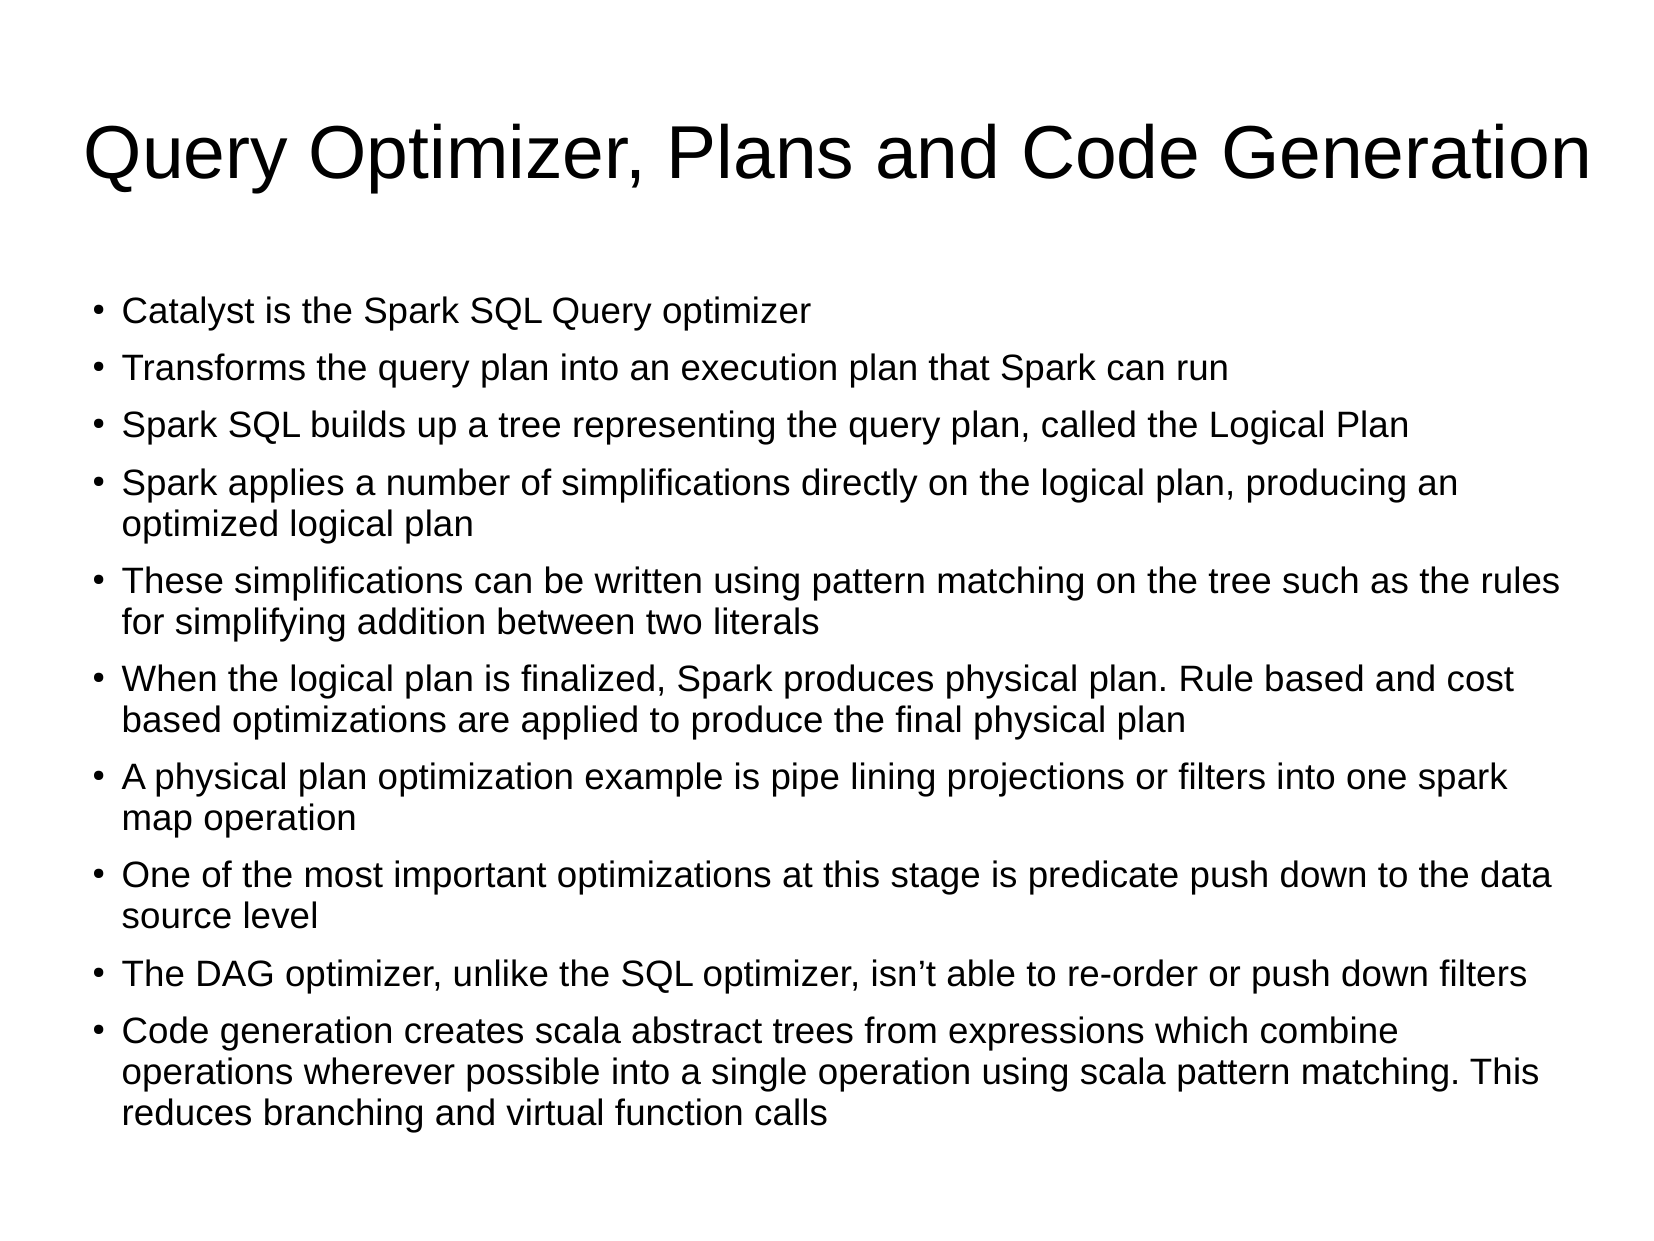

# Query Optimizer, Plans and Code Generation
Catalyst is the Spark SQL Query optimizer
Transforms the query plan into an execution plan that Spark can run
Spark SQL builds up a tree representing the query plan, called the Logical Plan
Spark applies a number of simplifications directly on the logical plan, producing an optimized logical plan
These simplifications can be written using pattern matching on the tree such as the rules for simplifying addition between two literals
When the logical plan is finalized, Spark produces physical plan. Rule based and cost based optimizations are applied to produce the final physical plan
A physical plan optimization example is pipe lining projections or filters into one spark map operation
One of the most important optimizations at this stage is predicate push down to the data source level
The DAG optimizer, unlike the SQL optimizer, isn’t able to re-order or push down filters
Code generation creates scala abstract trees from expressions which combine operations wherever possible into a single operation using scala pattern matching. This reduces branching and virtual function calls